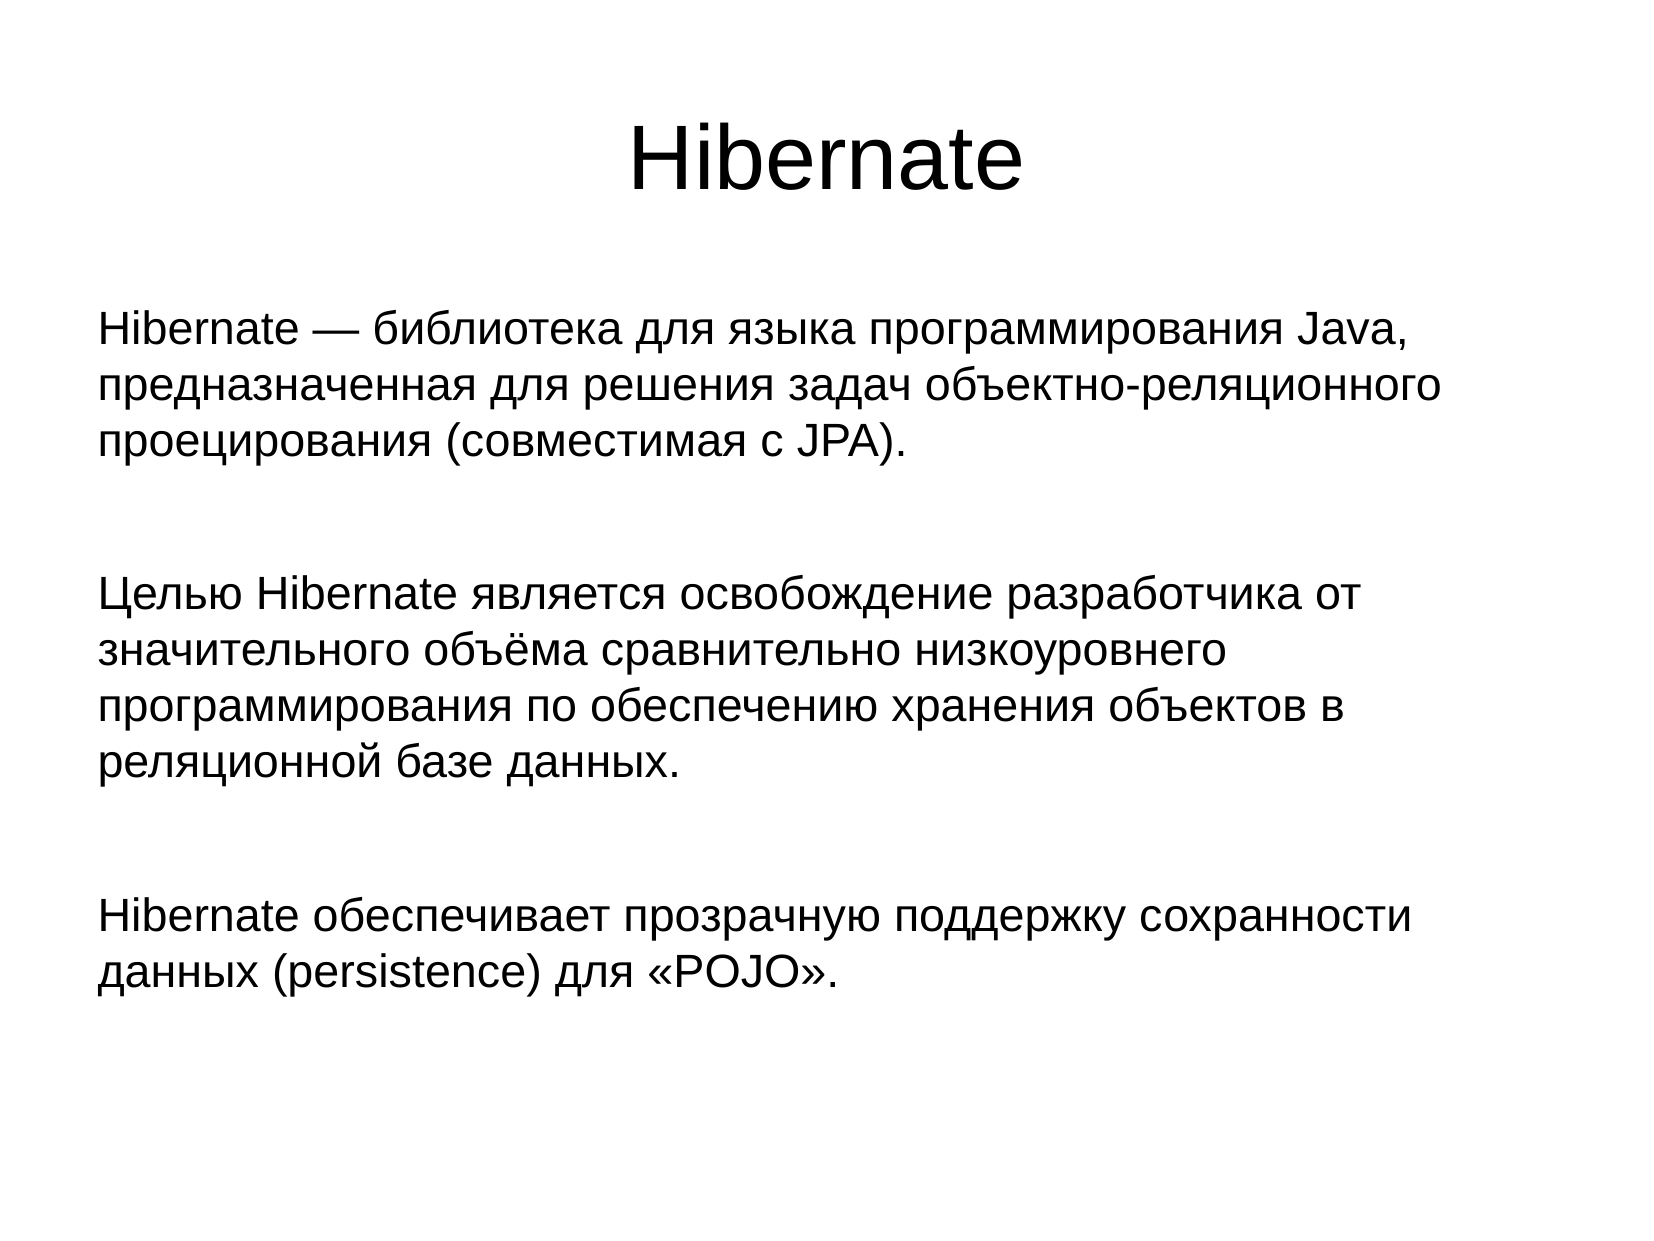

# Hibernate
Hibernate — библиотека для языка программирования Java, предназначенная для решения задач объектно-реляционного проецирования (совместимая с JPA).
Целью Hibernate является освобождение разработчика от значительного объёма сравнительно низкоуровнего программирования по обеспечению хранения объектов в реляционной базе данных.
Hibernate обеспечивает прозрачную поддержку сохранности данных (persistence) для «POJO».